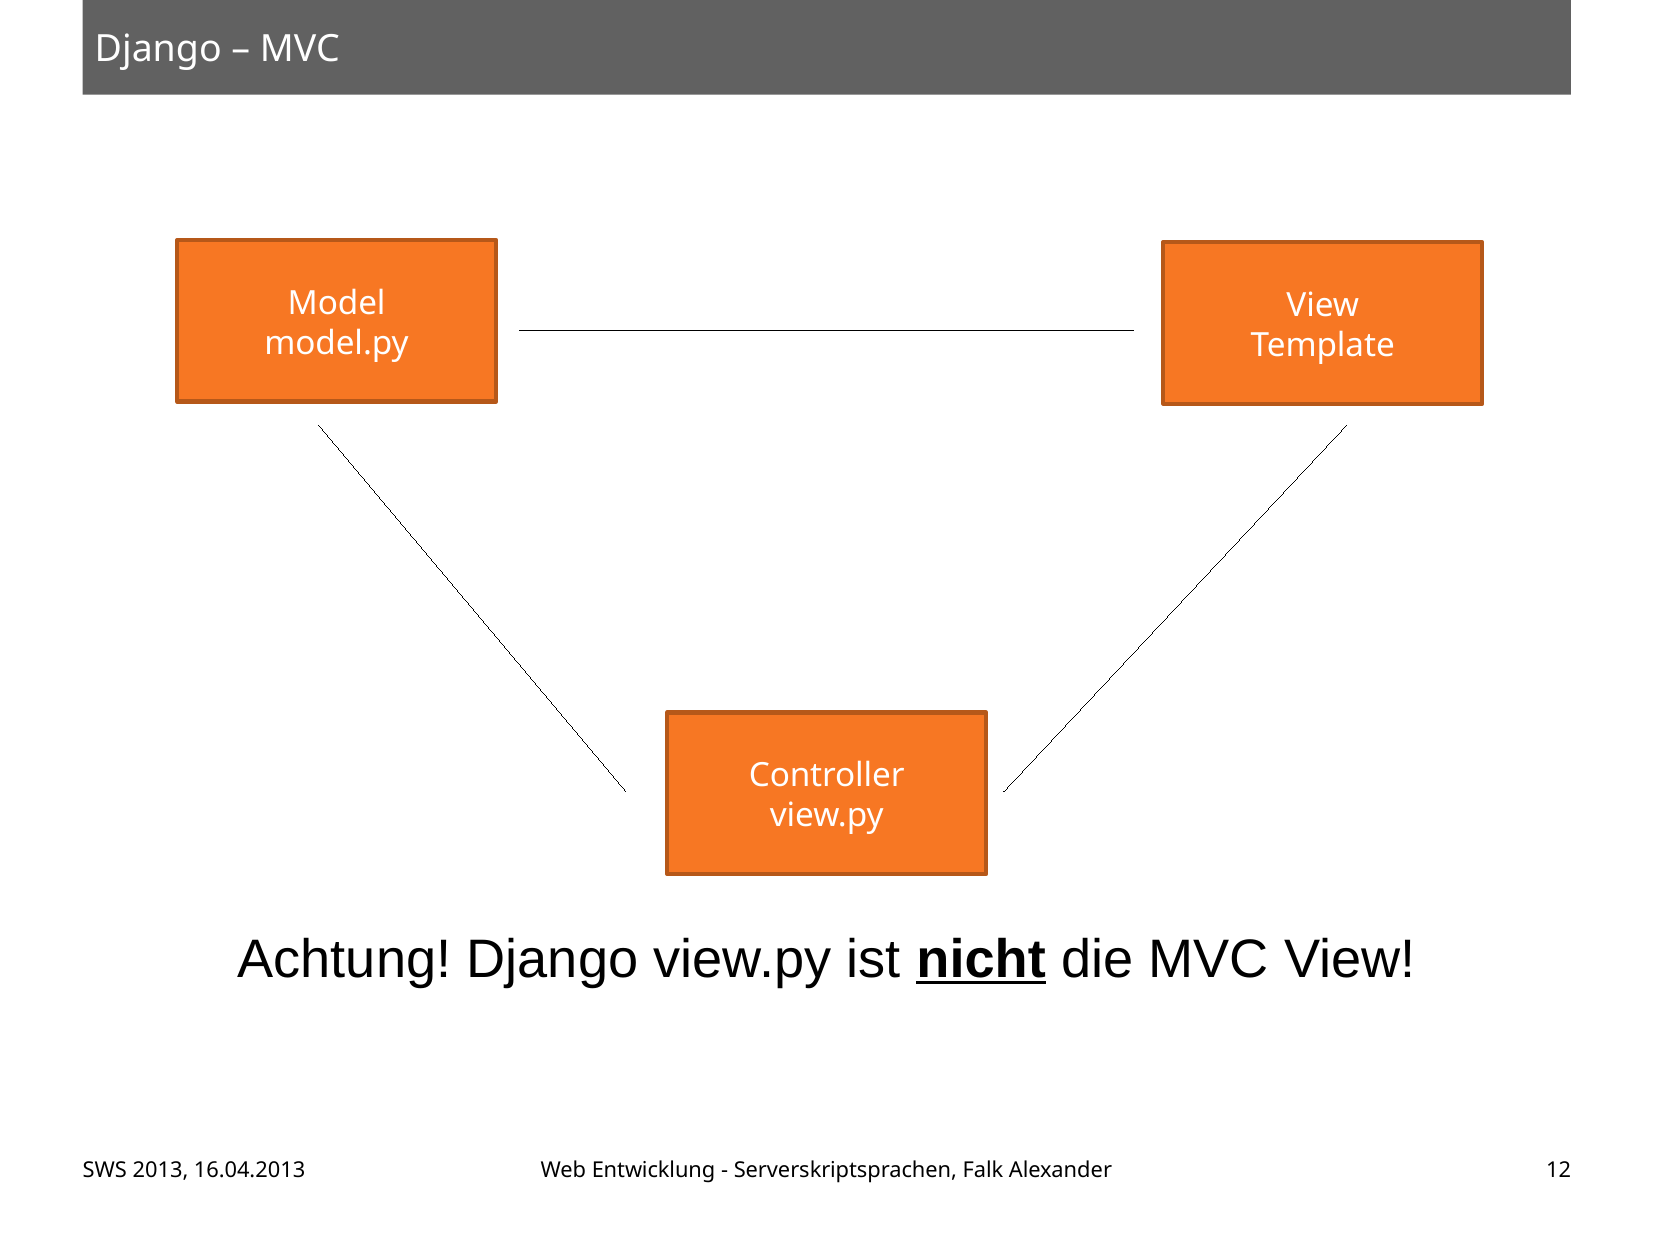

# Django – MVC
Model
model.py
View
Template
Controller
view.py
Achtung! Django view.py ist nicht die MVC View!
SWS 2013, 16.04.2013
Web Entwicklung - Serverskriptsprachen, Falk Alexander
12